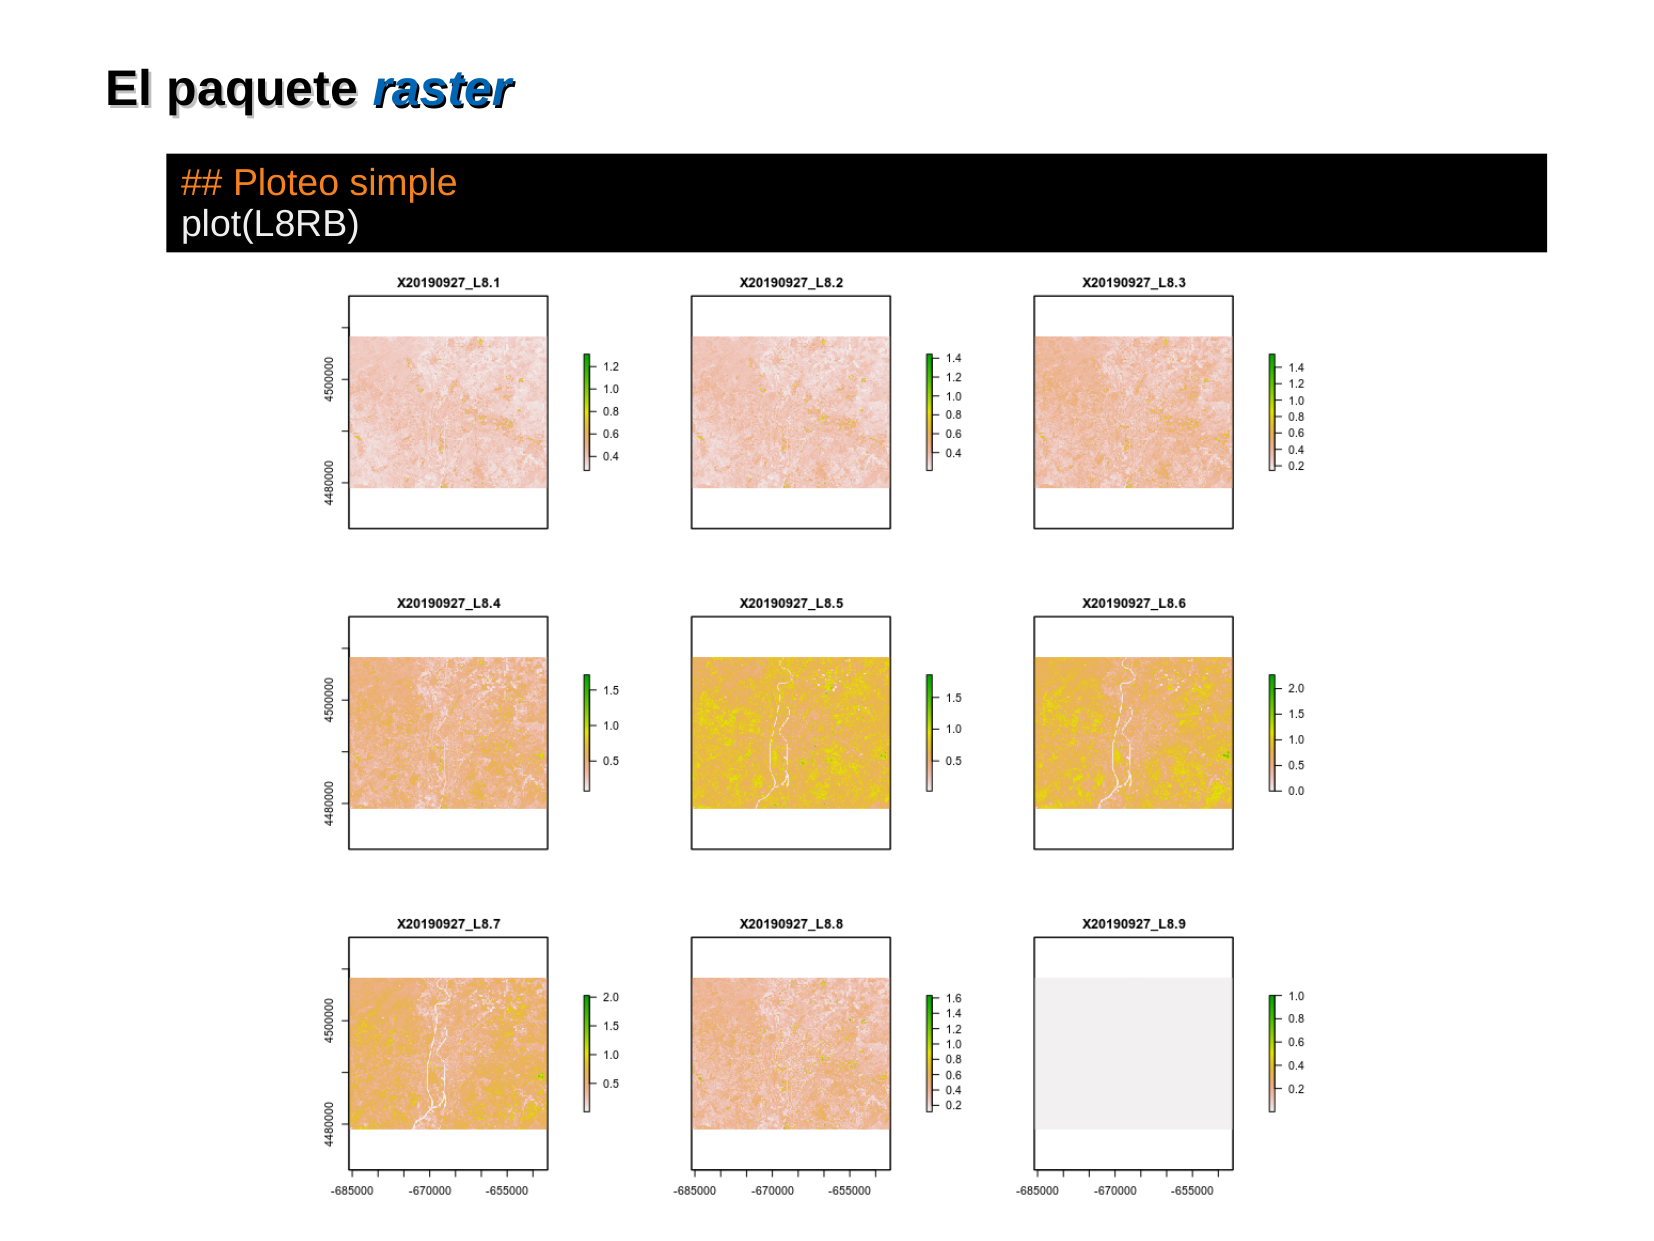

El paquete raster
## Ploteo simple
plot(L8RB)